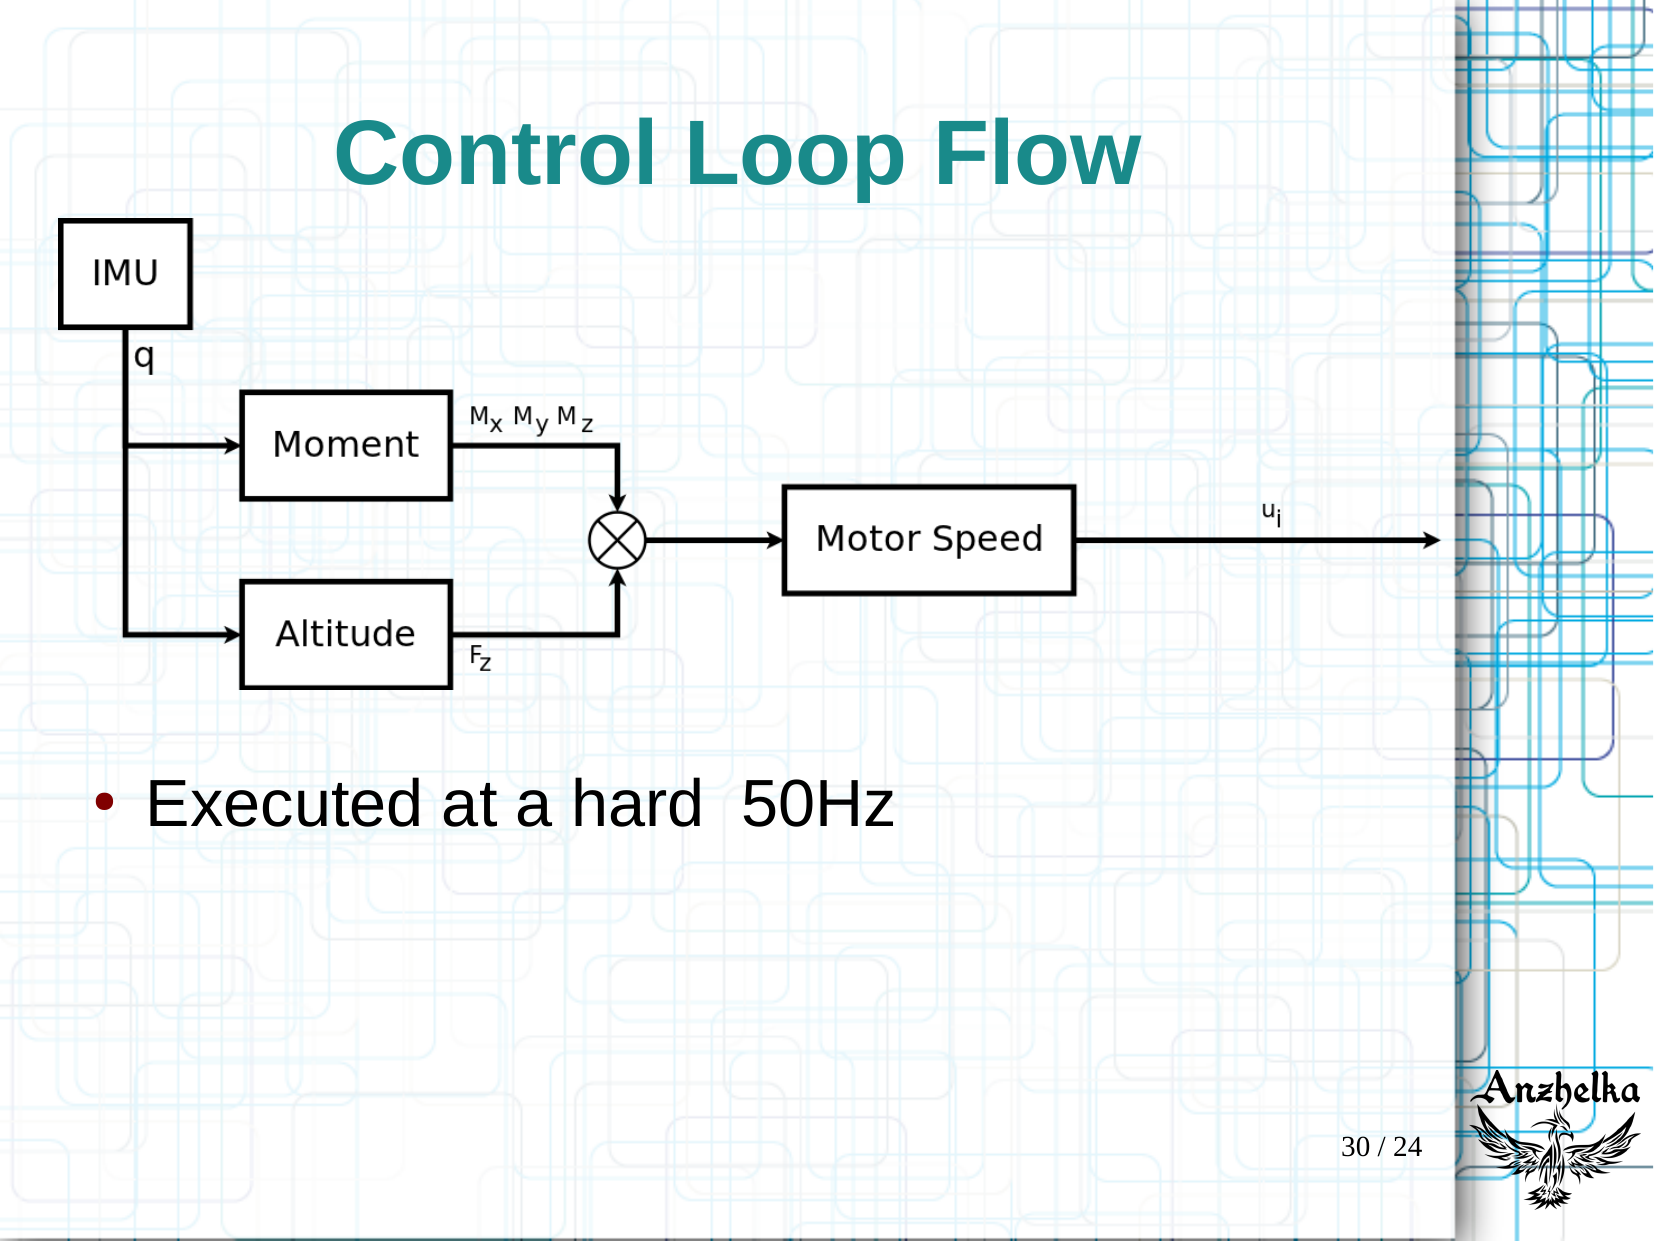

# Control Loop Flow
Executed at a hard 50Hz
30